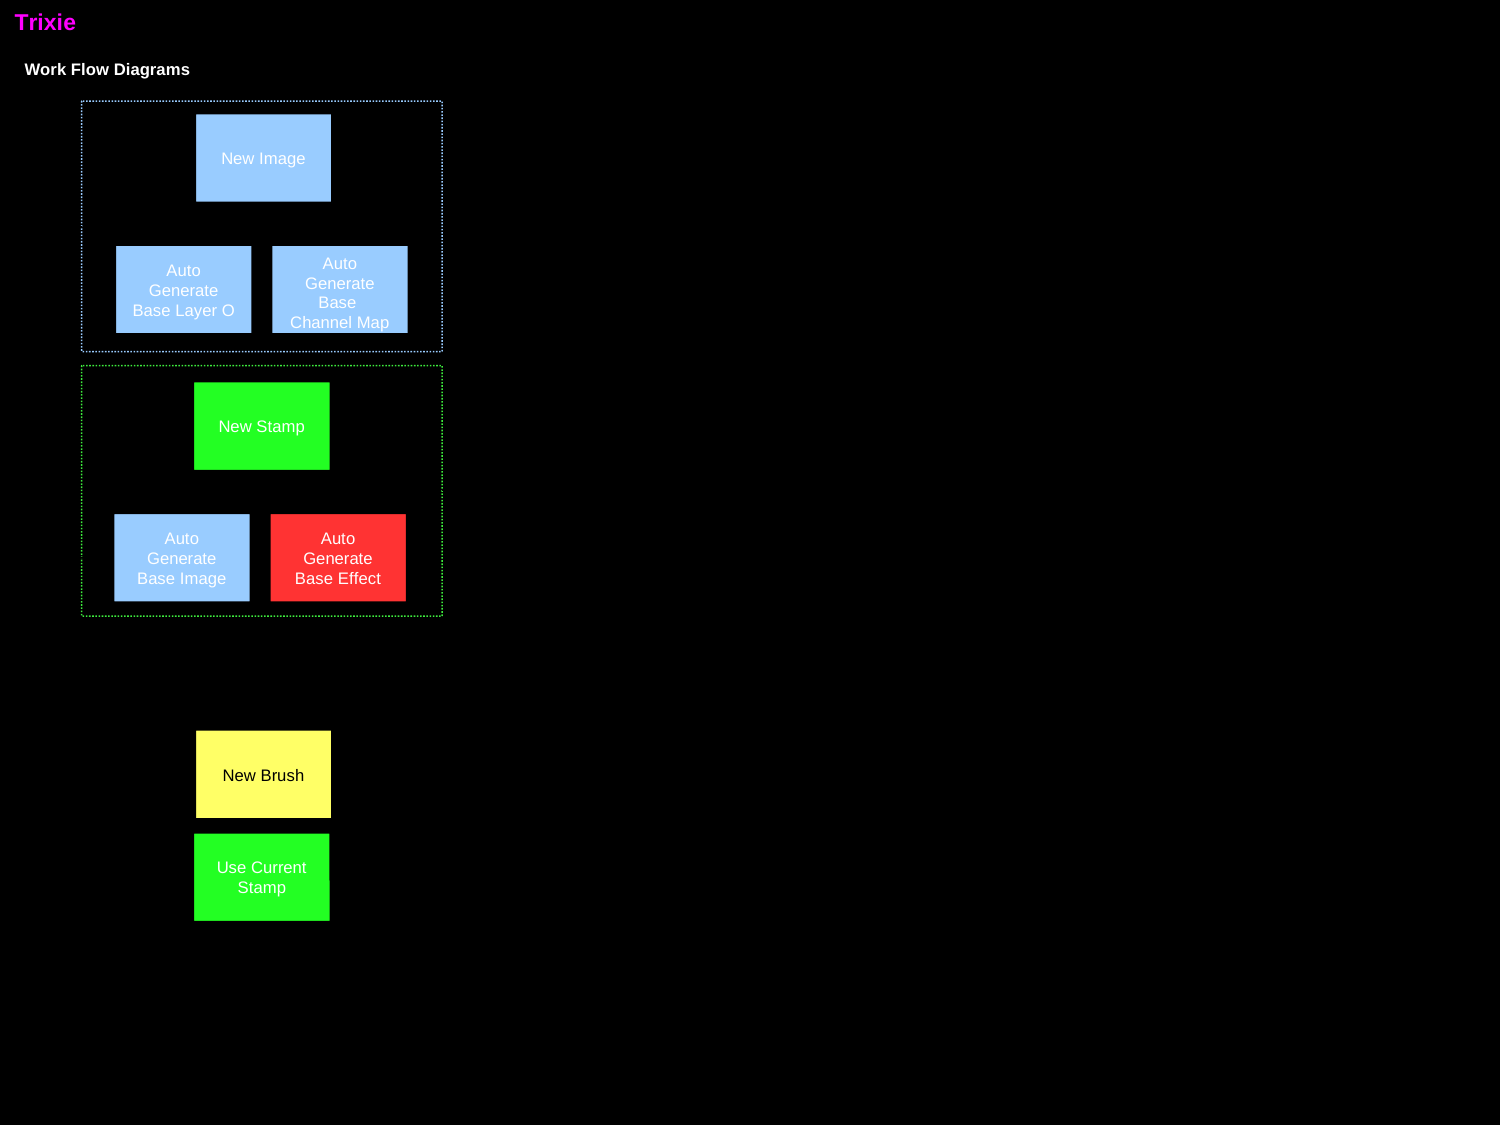

Trixie
Work Flow Diagrams
New Image
Auto Generate
Base Layer O
Auto Generate
Base
Channel Map
New Stamp
Auto Generate
Base Image
Auto Generate
Base Effect
New Brush
Use Current
Stamp